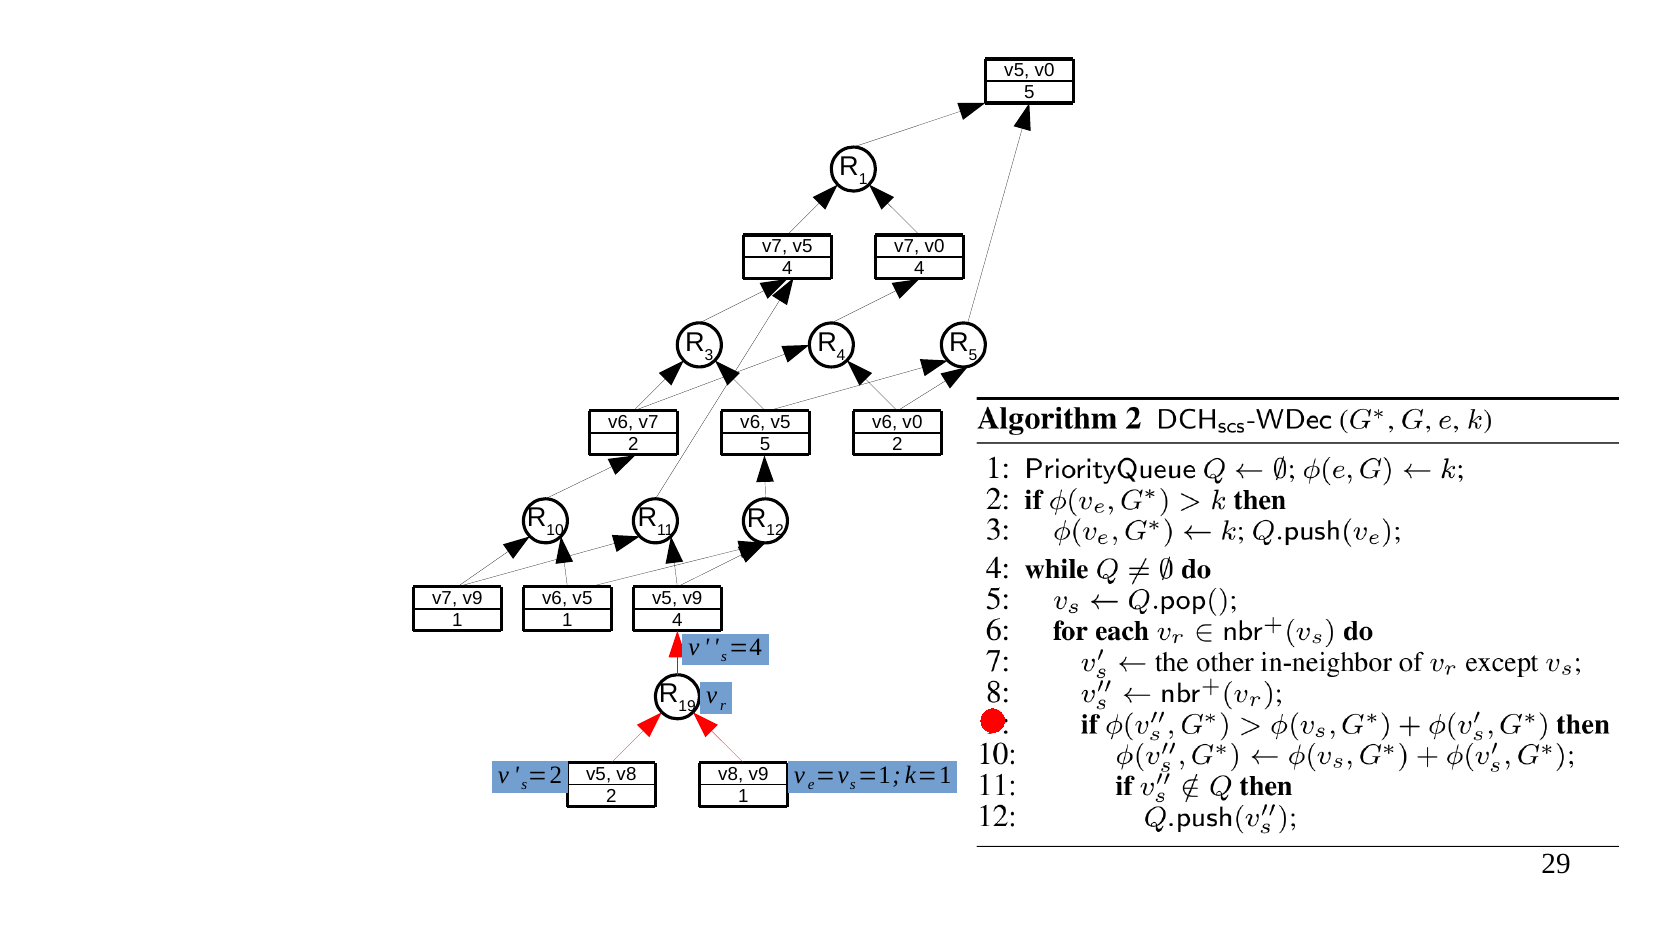

v5, v0
5
R1
v7, v5
v7, v0
4
4
R3
R4
R5
v6, v7
v6, v5
v6, v0
2
5
2
R10
R11
R12
v7, v9
1
v6, v5
1
v5, v9
4
R19
v5, v8
v8, v9
2
1
29